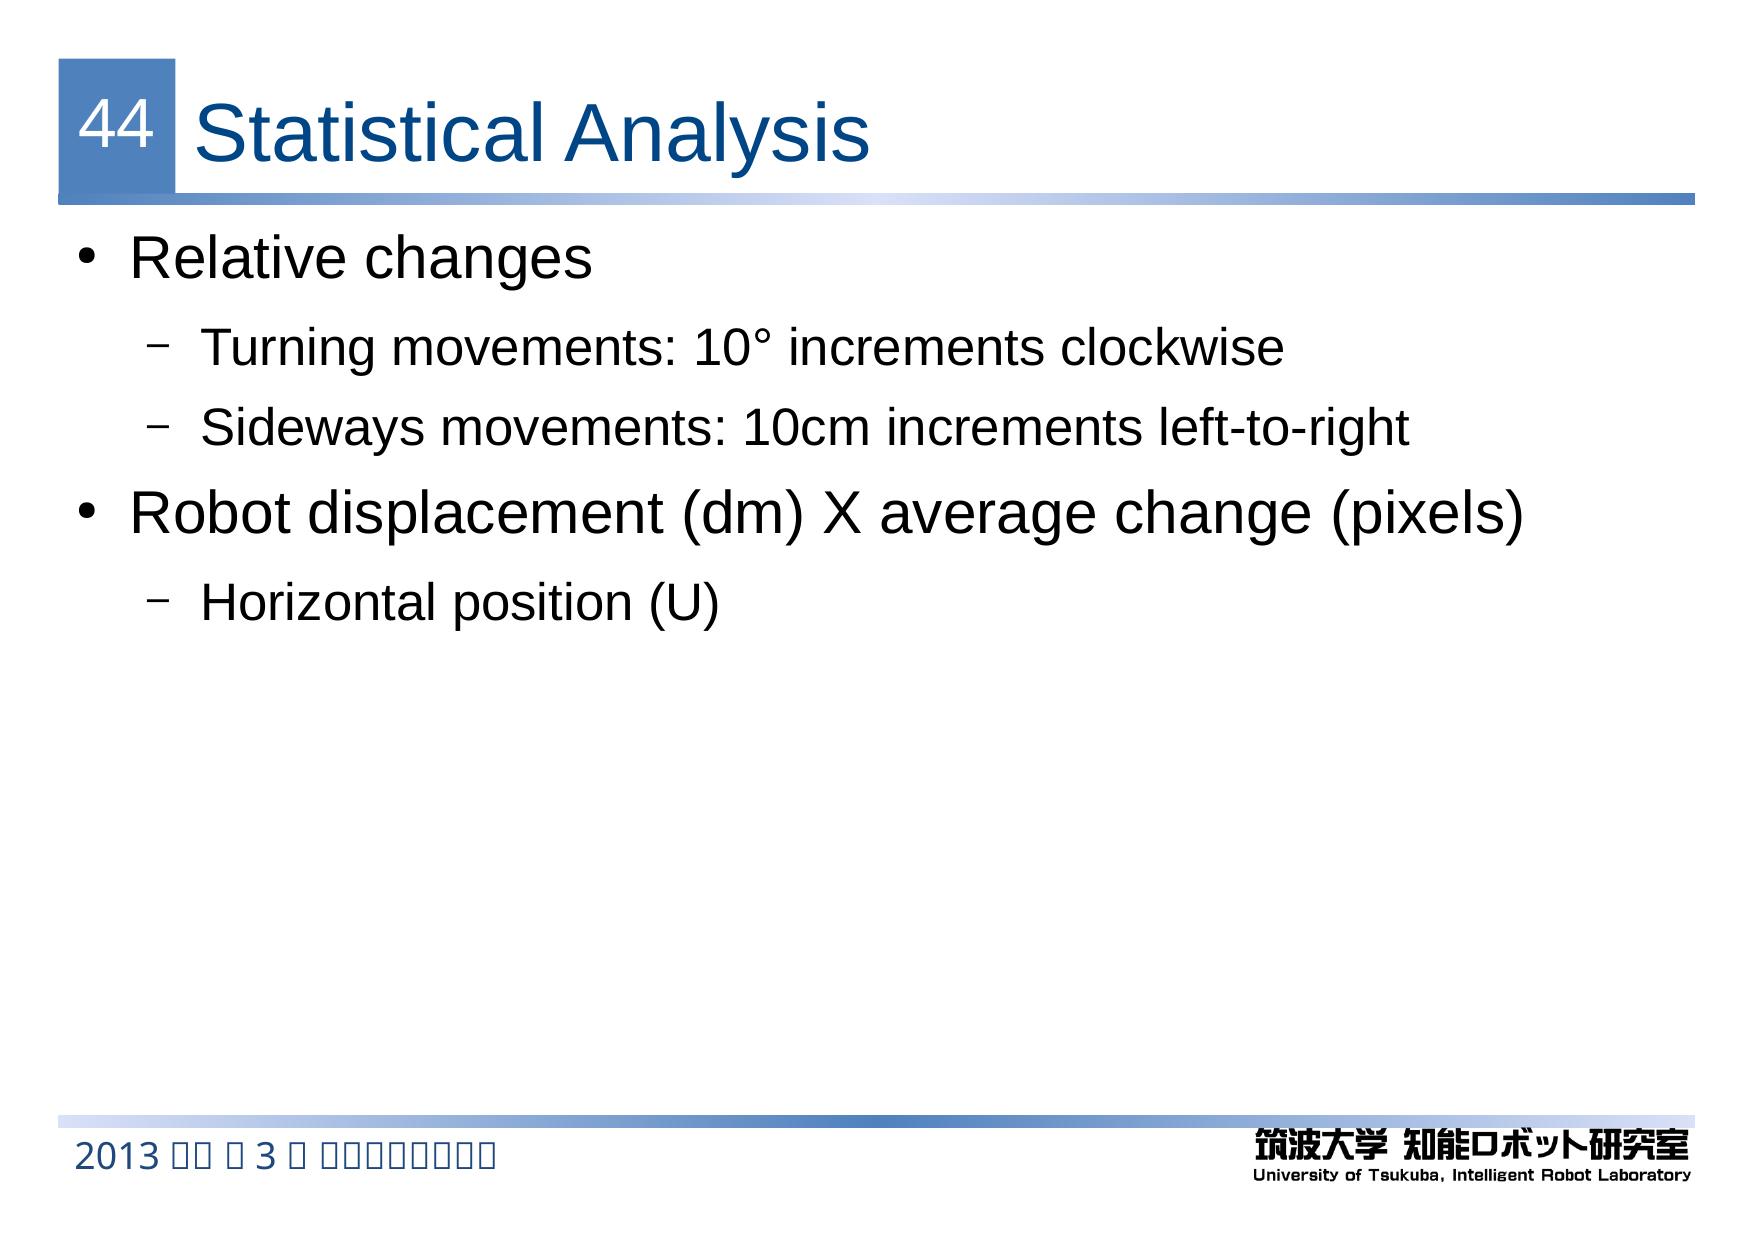

# Statistical Analysis
Relative changes
Turning movements: 10° increments clockwise
Sideways movements: 10cm increments left-to-right
Robot displacement (dm) X average change (pixels)
Horizontal position (U)